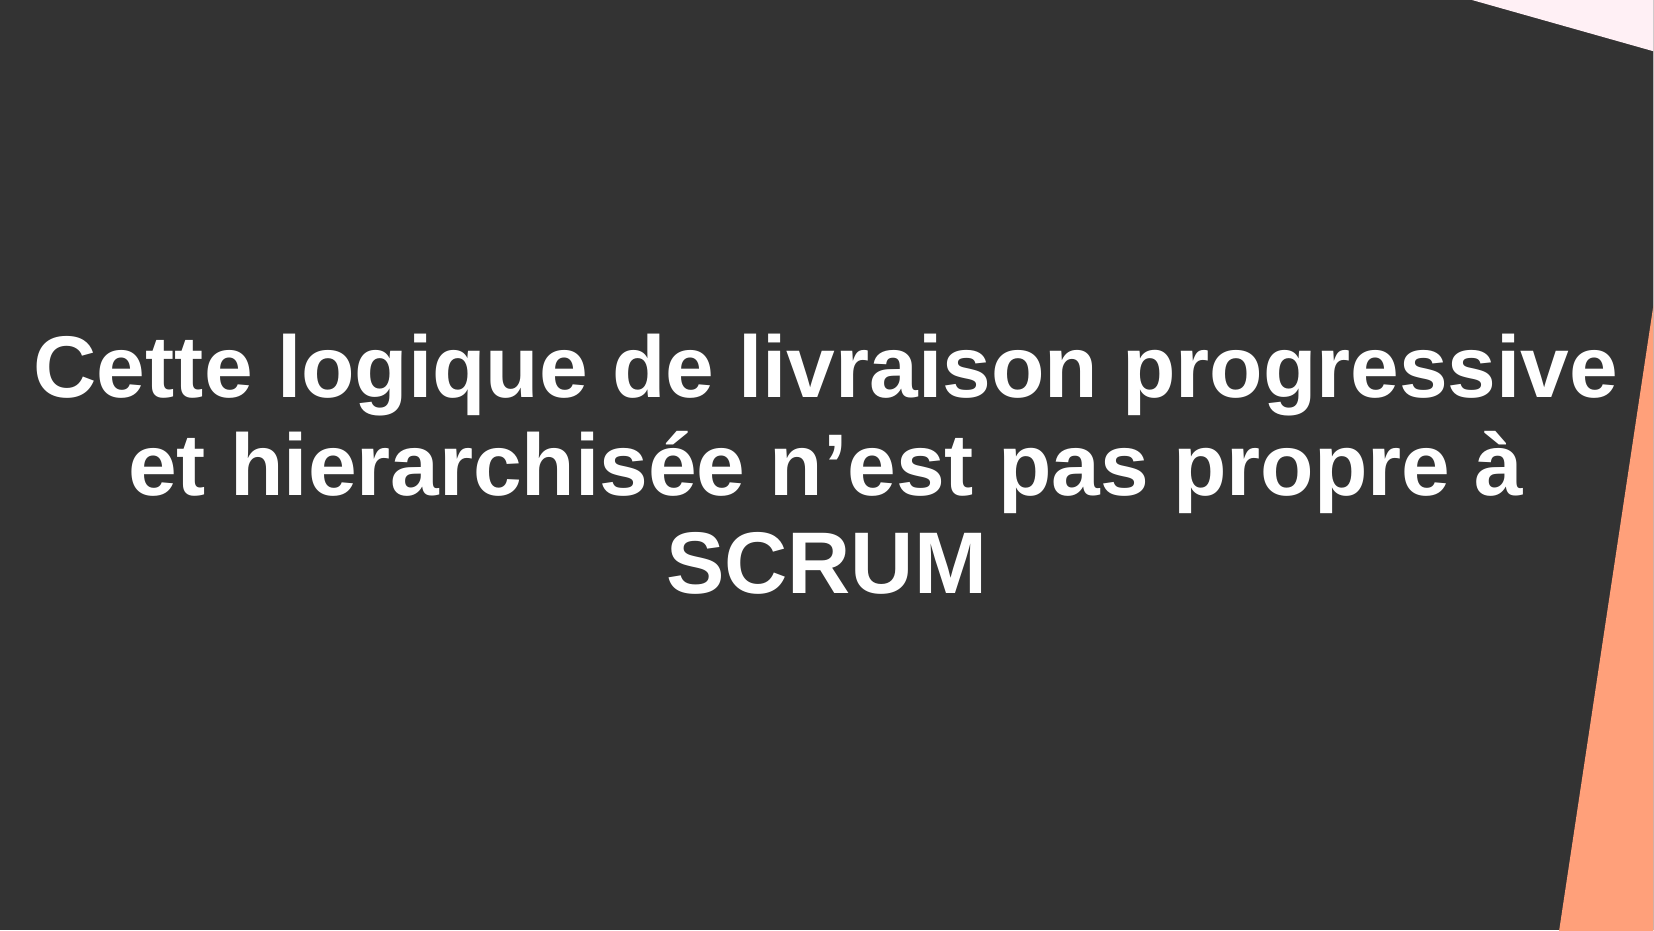

# Cette logique de livraison progressive et hierarchisée n’est pas propre à SCRUM